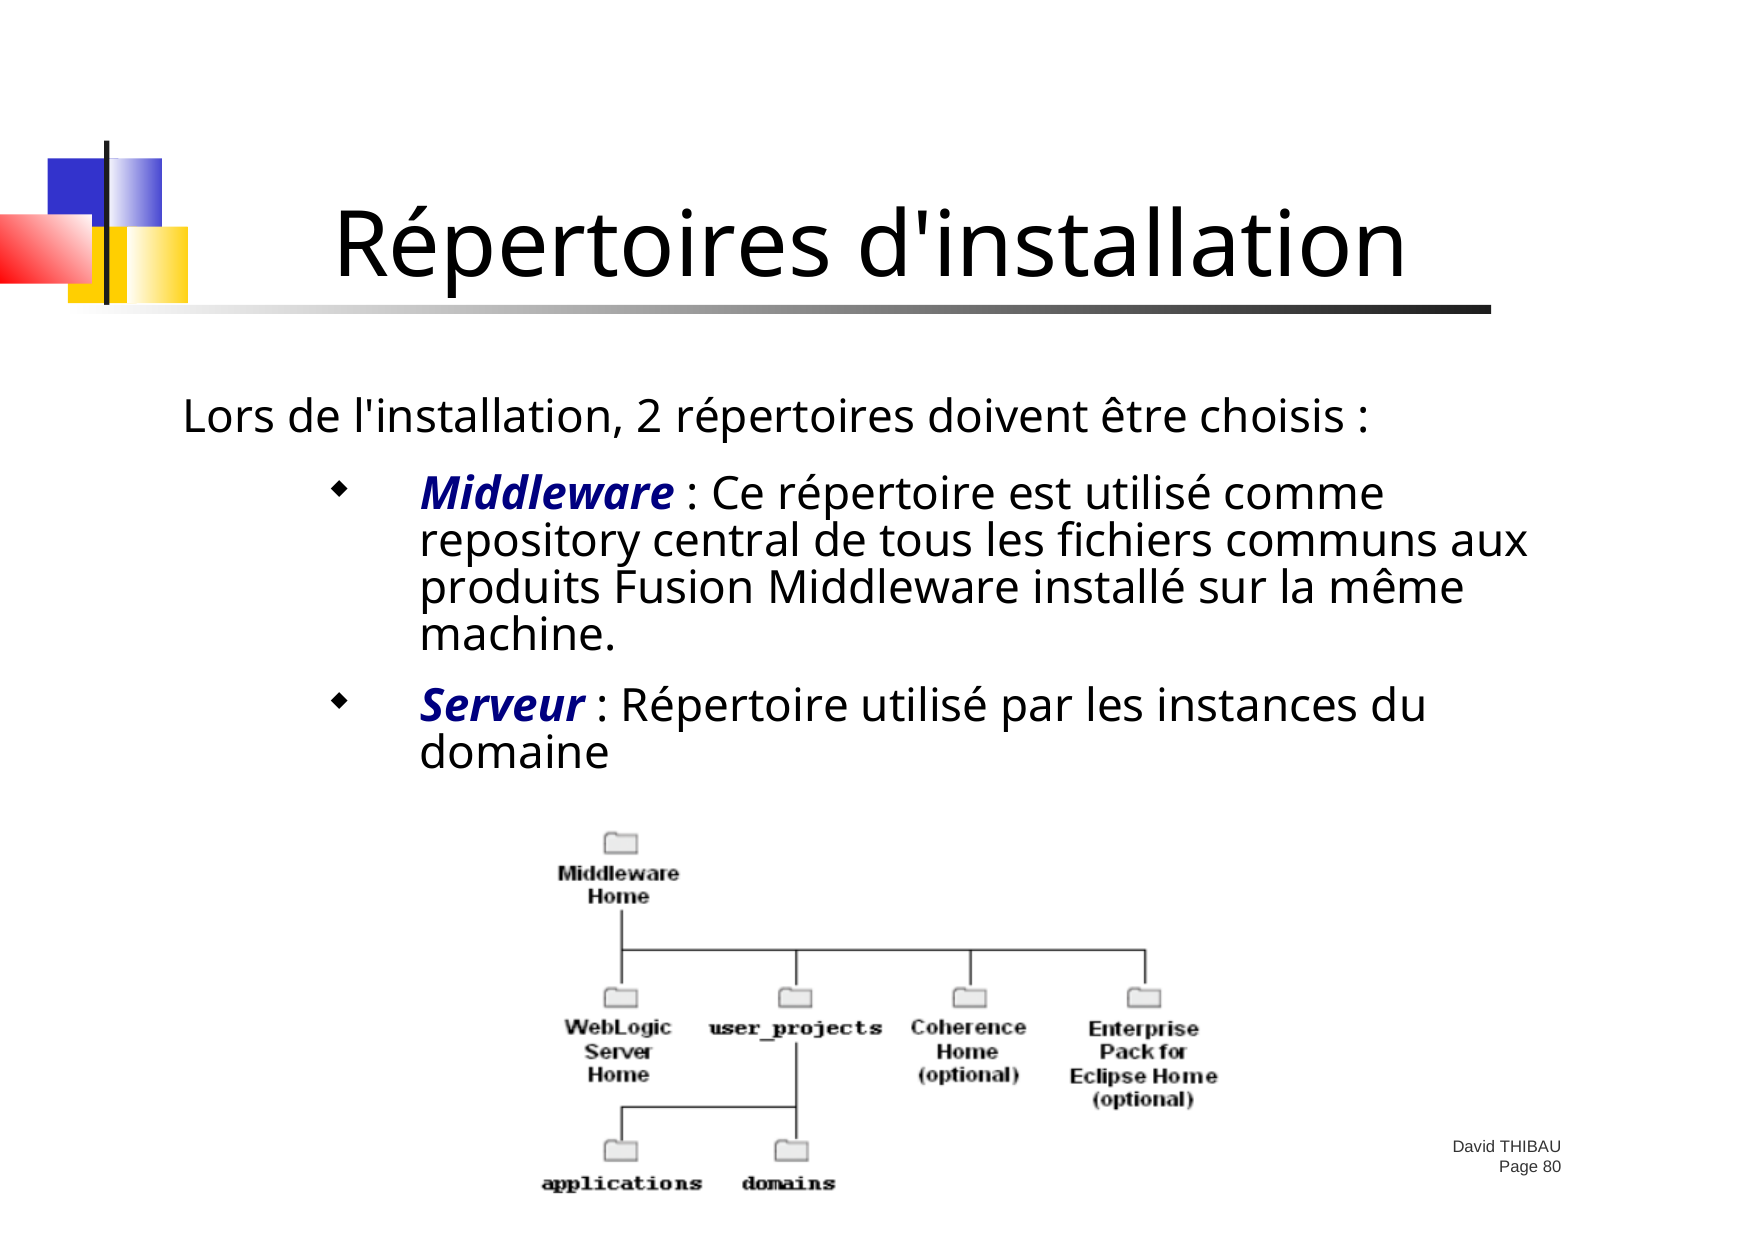

# Répertoires d'installation
Lors de l'installation, 2 répertoires doivent être choisis :
Middleware : Ce répertoire est utilisé comme repository central de tous les fichiers communs aux produits Fusion Middleware installé sur la même machine.
Serveur : Répertoire utilisé par les instances du domaine